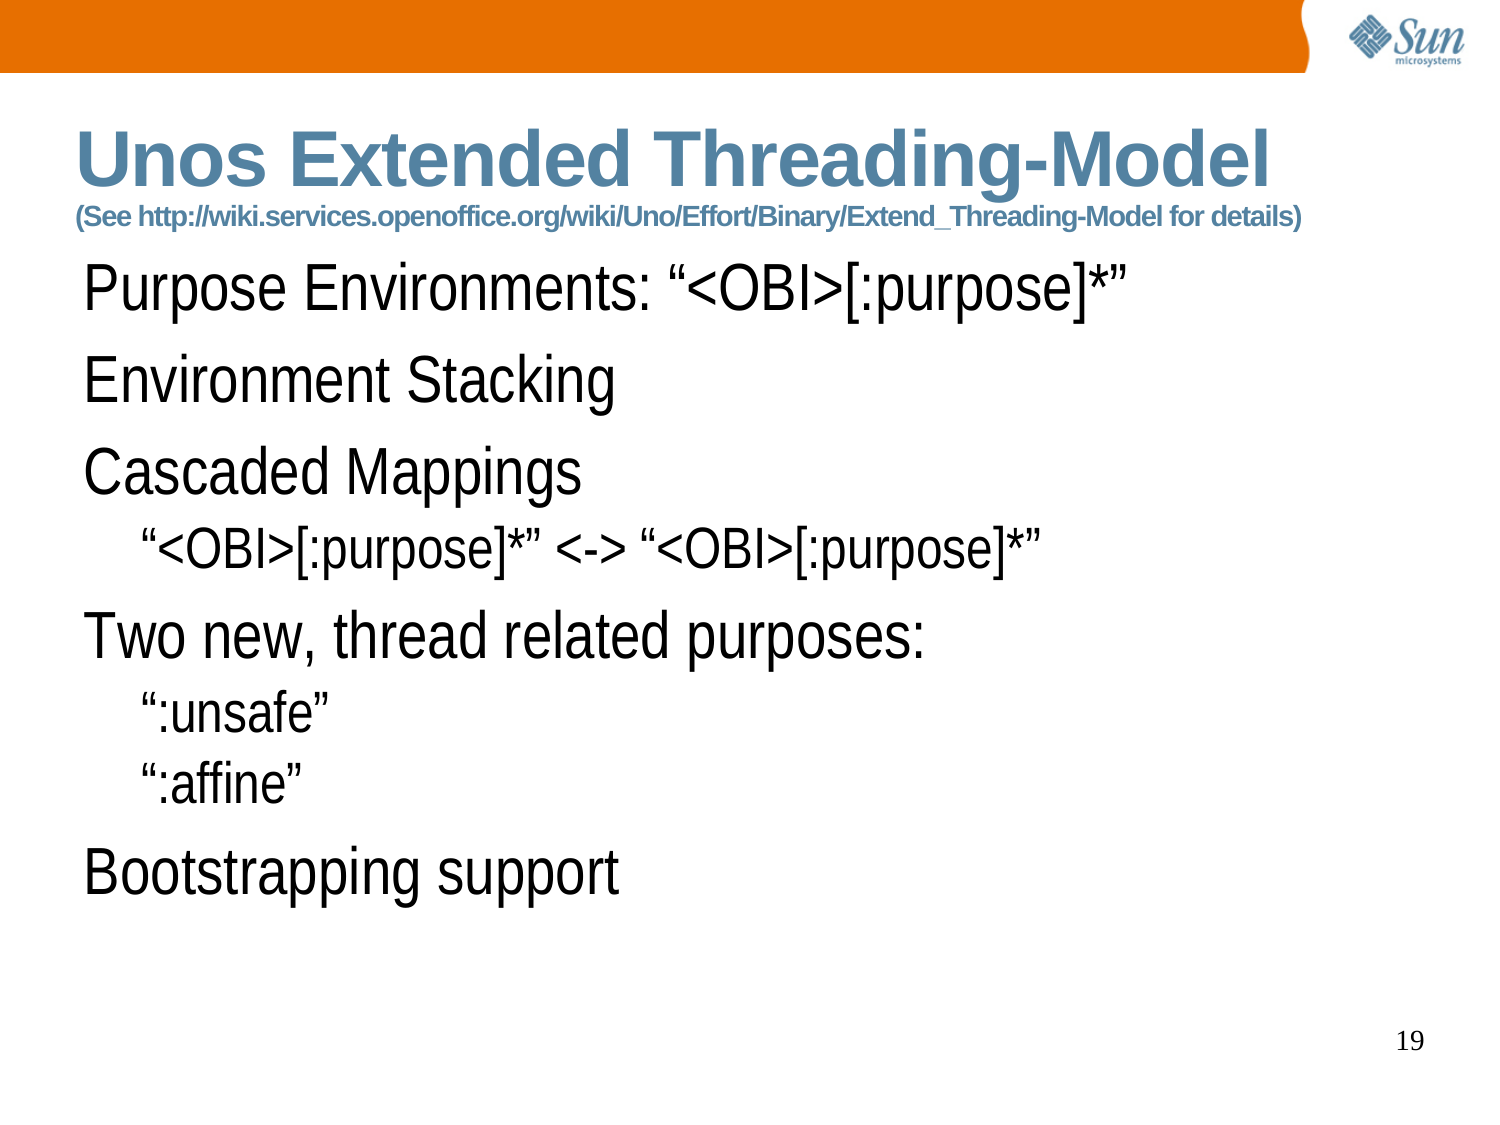

# Unos Extended Threading-Model (See http://wiki.services.openoffice.org/wiki/Uno/Effort/Binary/Extend_Threading-Model for details)
Purpose Environments: “<OBI>[:purpose]*”
Environment Stacking
Cascaded Mappings
“<OBI>[:purpose]*” <-> “<OBI>[:purpose]*”
Two new, thread related purposes:
“:unsafe”
“:affine”
Bootstrapping support
19